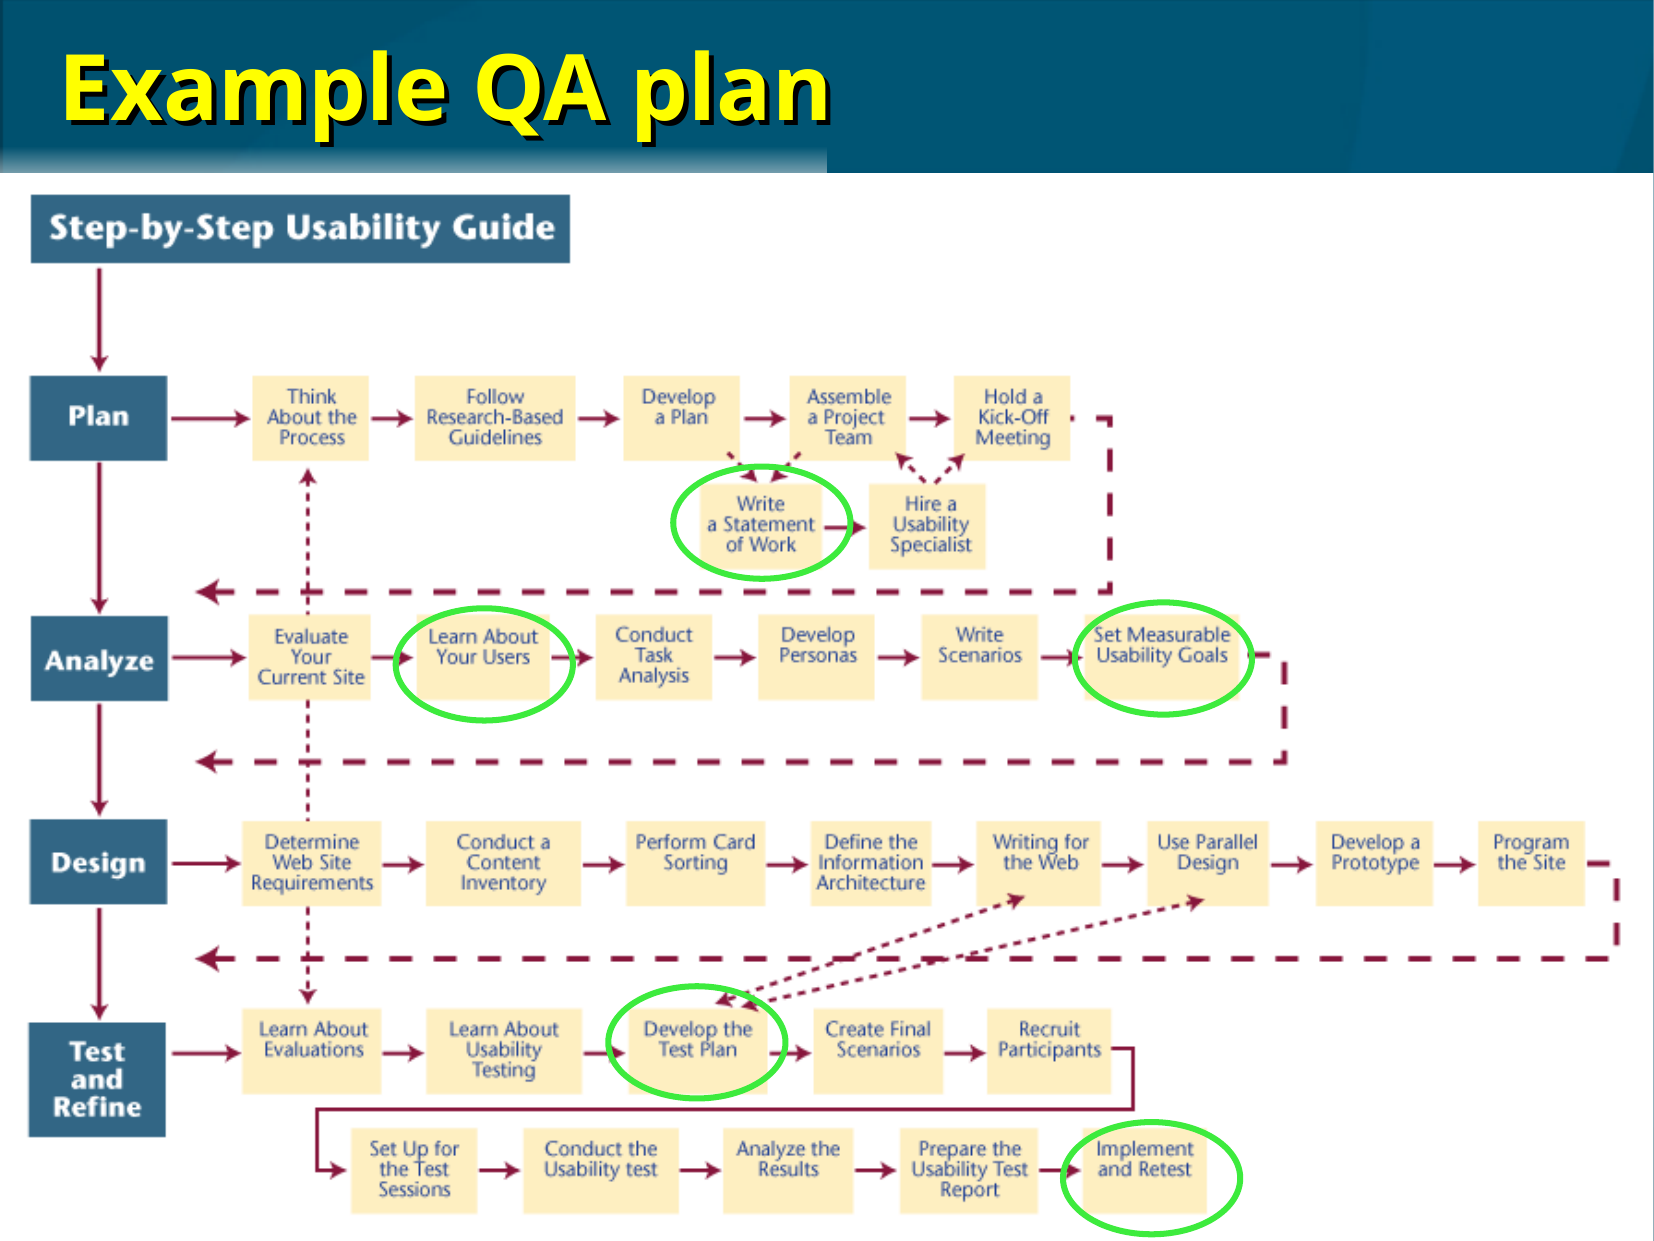

# Example QA plan
CMPT140: software development
4 Dec 2009
14